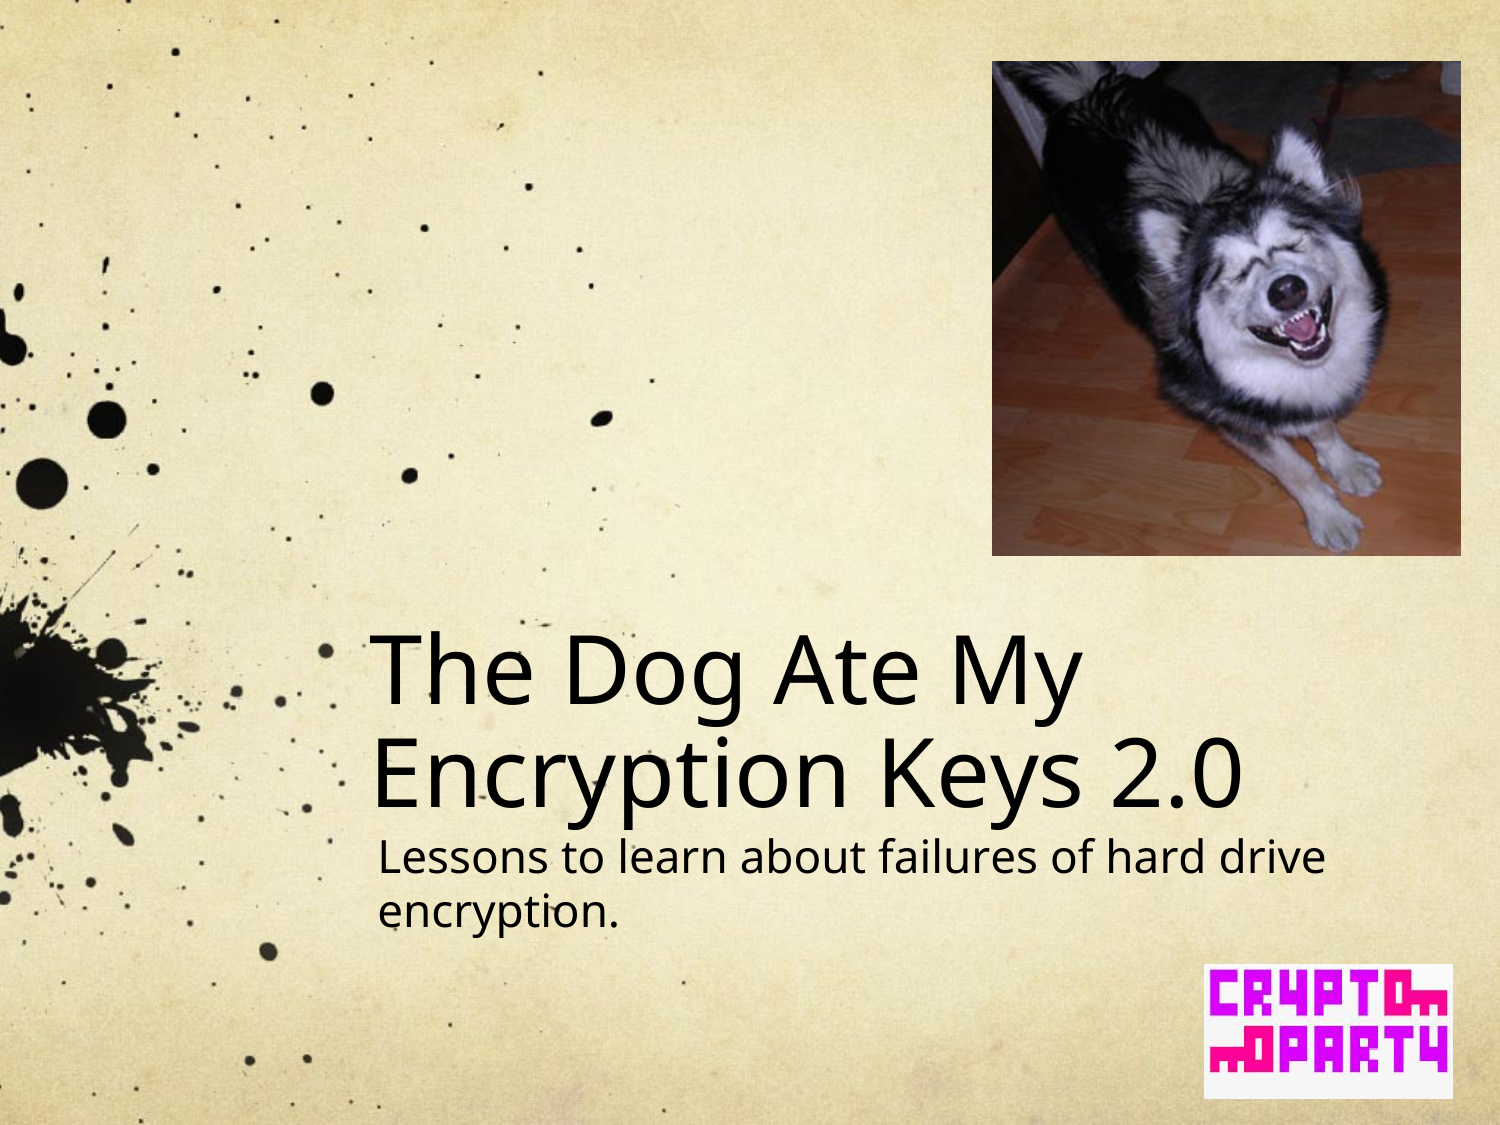

The Dog Ate My Encryption Keys 2.0
Lessons to learn about failures of hard drive encryption.